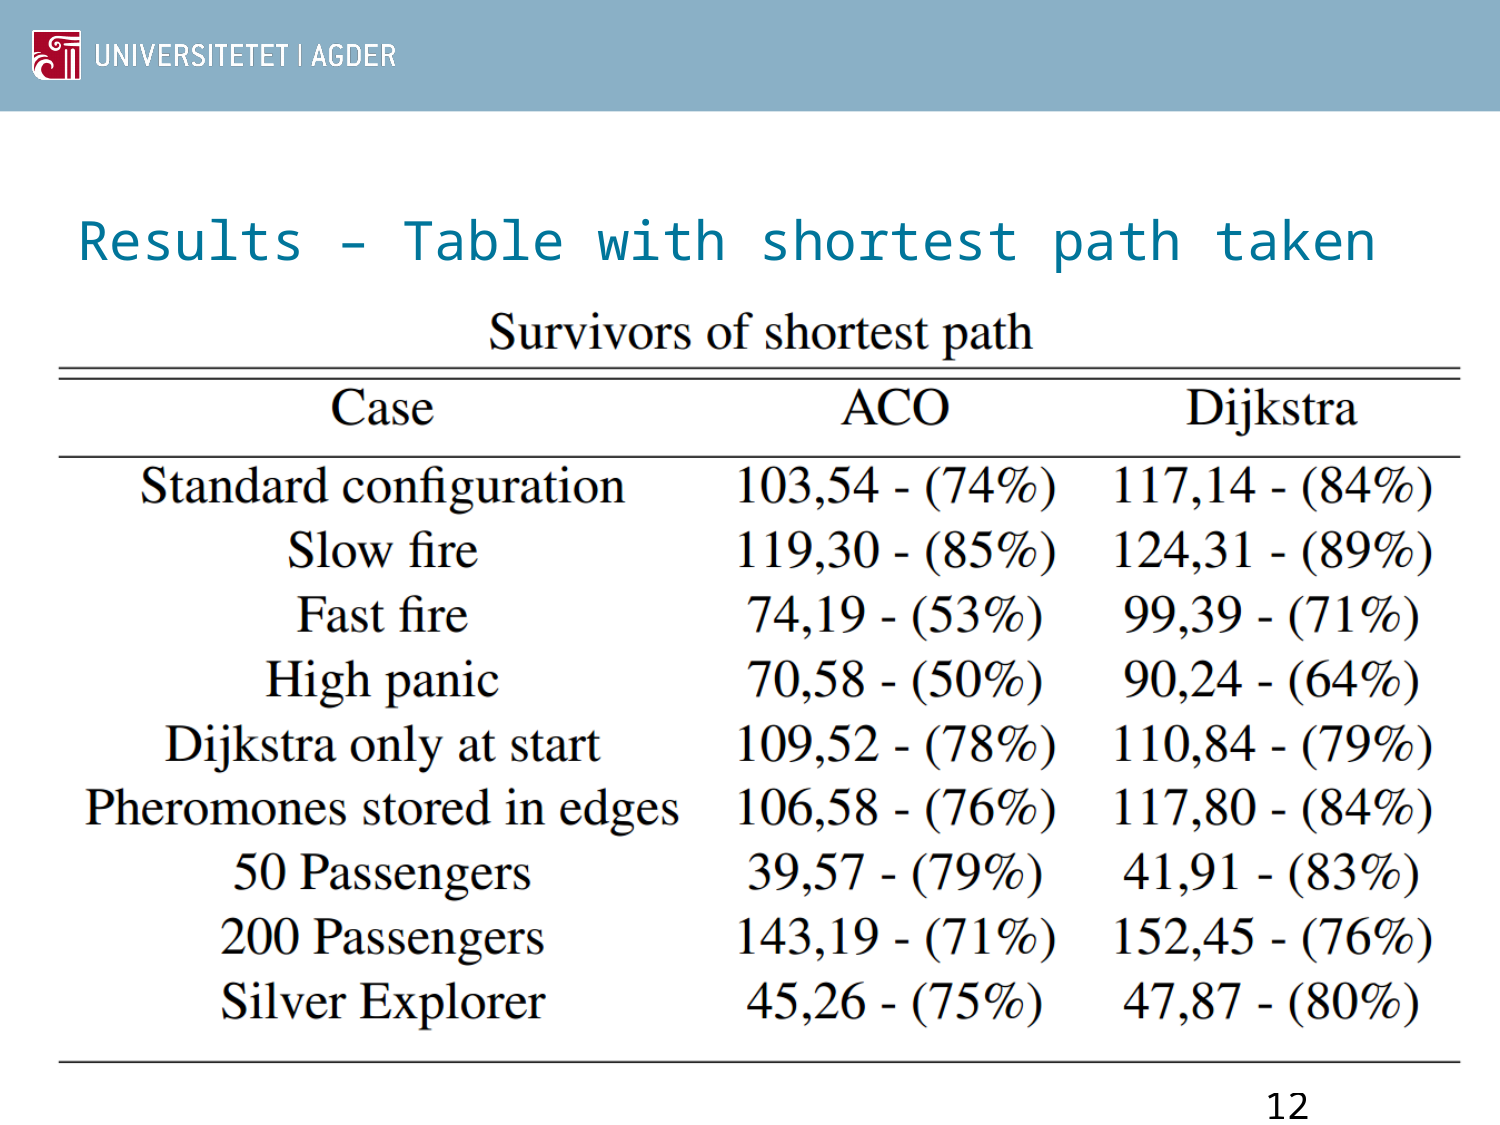

# Results – Table with shortest path taken
12